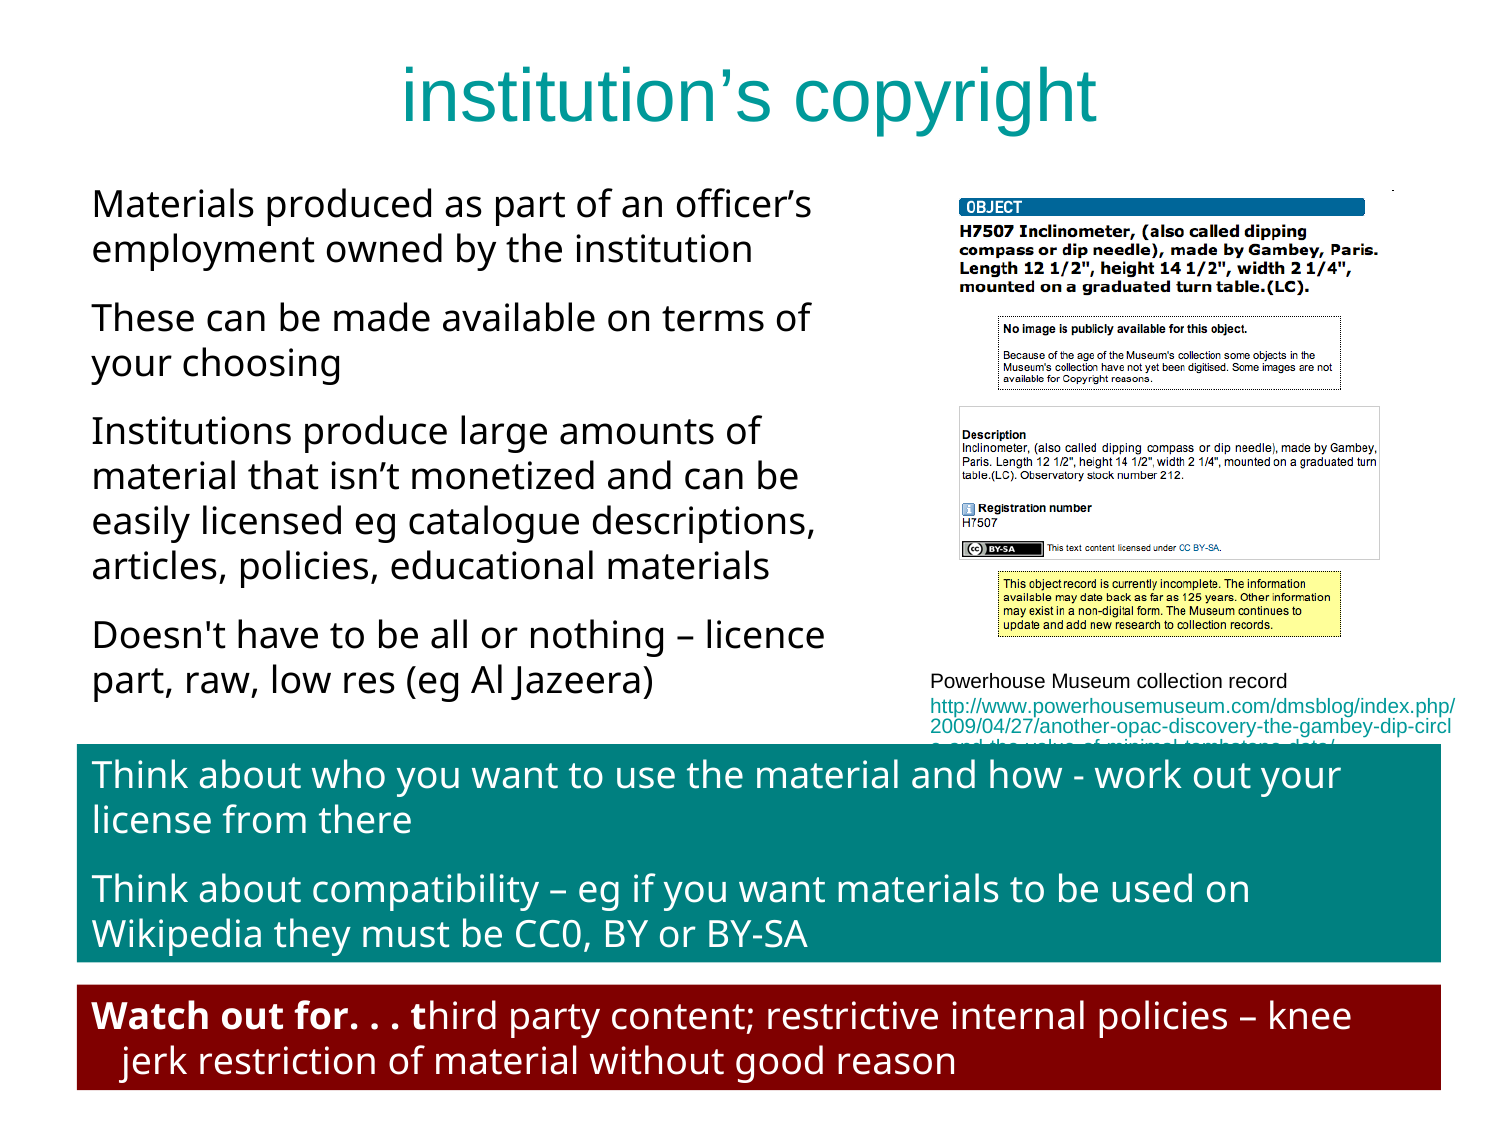

# institution’s copyright
Materials produced as part of an officer’s employment owned by the institution
These can be made available on terms of your choosing
Institutions produce large amounts of material that isn’t monetized and can be easily licensed eg catalogue descriptions, articles, policies, educational materials
Doesn't have to be all or nothing – licence part, raw, low res (eg Al Jazeera)
Powerhouse Museum collection record http://www.powerhousemuseum.com/dmsblog/index.php/2009/04/27/another-opac-discovery-the-gambey-dip-circle-and-the-value-of-minimal-tombstone-data/
Think about who you want to use the material and how - work out your license from there
Think about compatibility – eg if you want materials to be used on Wikipedia they must be CC0, BY or BY-SA
Watch out for. . . third party content; restrictive internal policies – knee jerk restriction of material without good reason